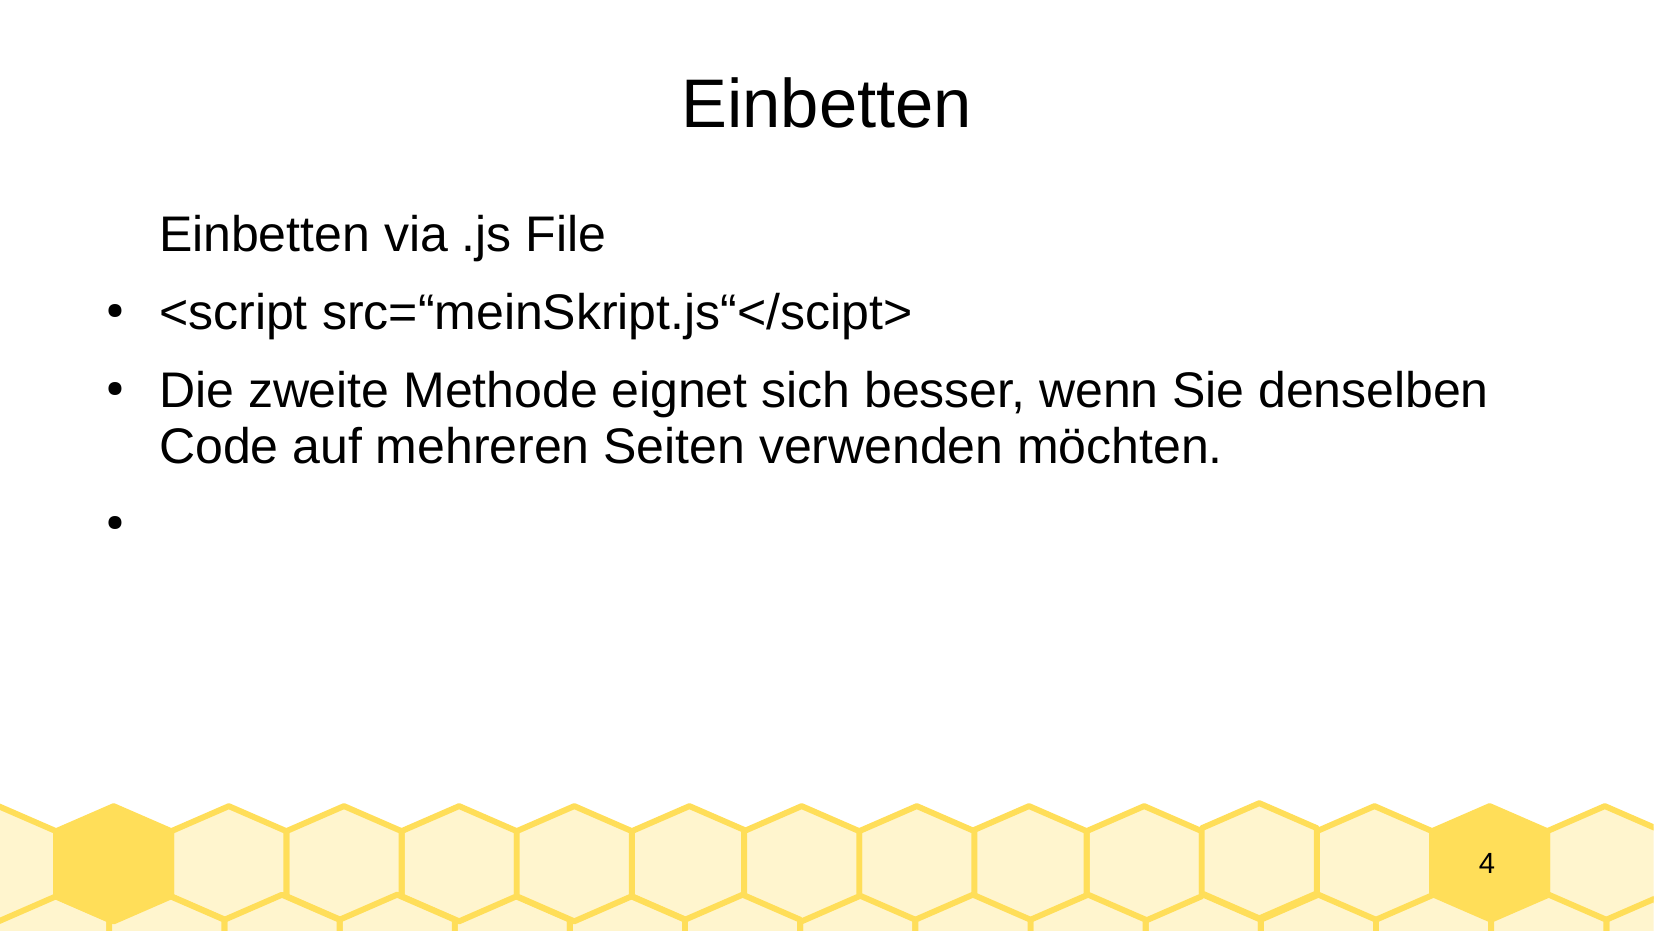

# Einbetten
Einbetten via .js File
<script src=“meinSkript.js“</scipt>
Die zweite Methode eignet sich besser, wenn Sie denselben Code auf mehreren Seiten verwenden möchten.